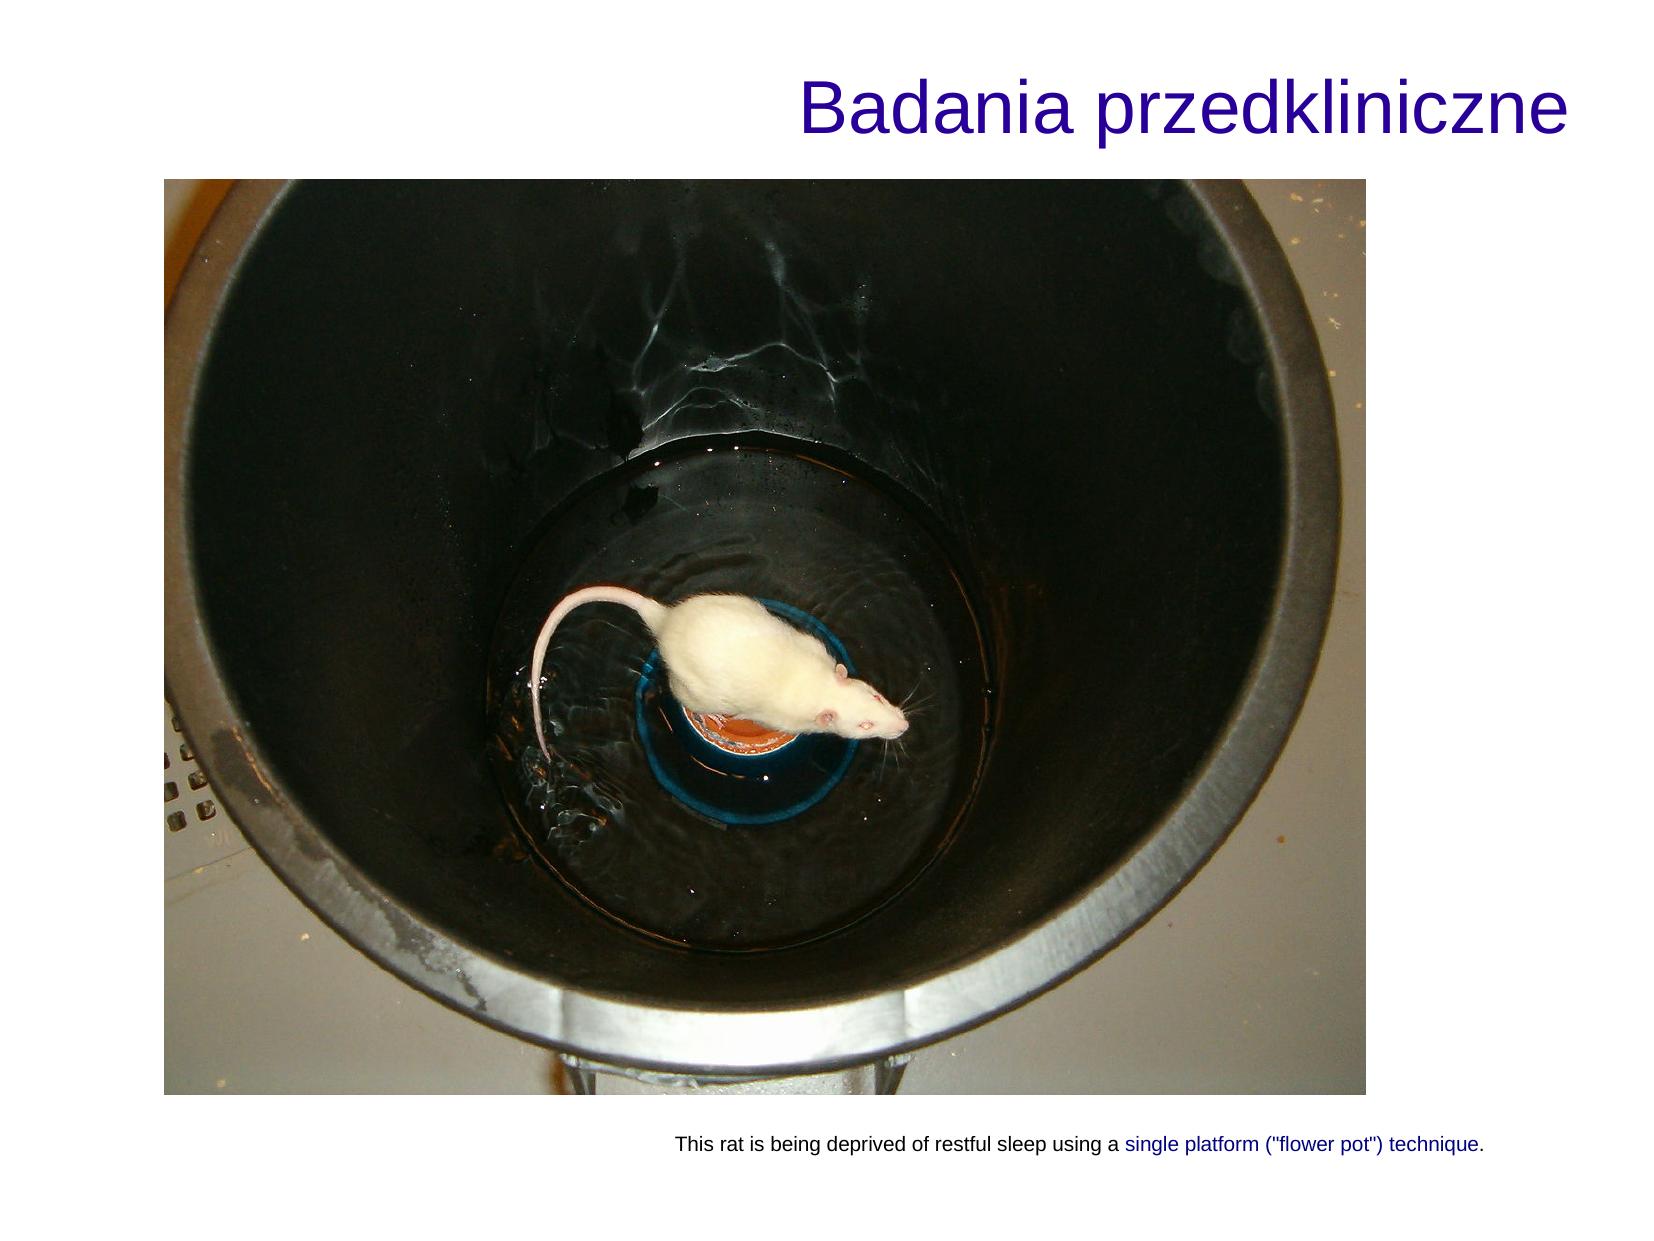

# Badania przedkliniczne
This rat is being deprived of restful sleep using a single platform ("flower pot") technique.